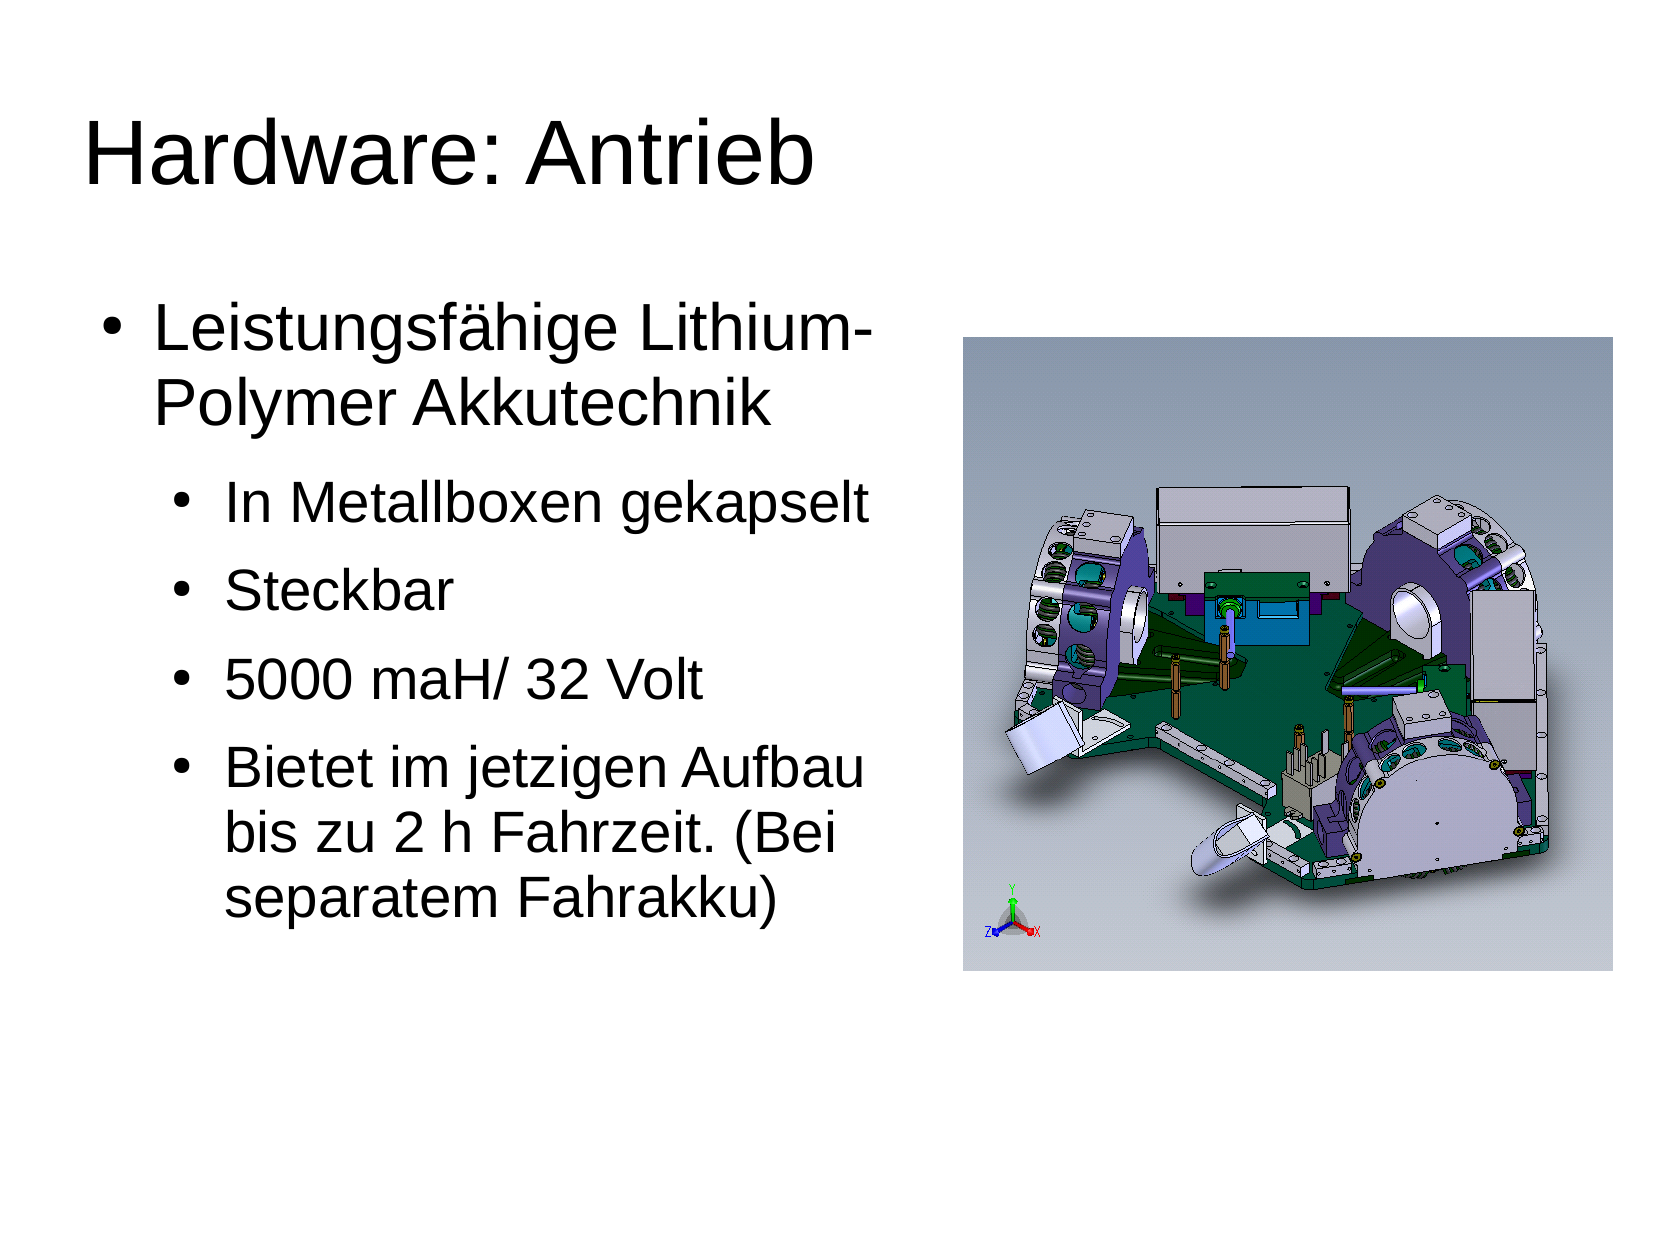

# Hardware: Antrieb
Leistungsfähige Lithium-Polymer Akkutechnik
In Metallboxen gekapselt
Steckbar
5000 maH/ 32 Volt
Bietet im jetzigen Aufbau bis zu 2 h Fahrzeit. (Bei separatem Fahrakku)